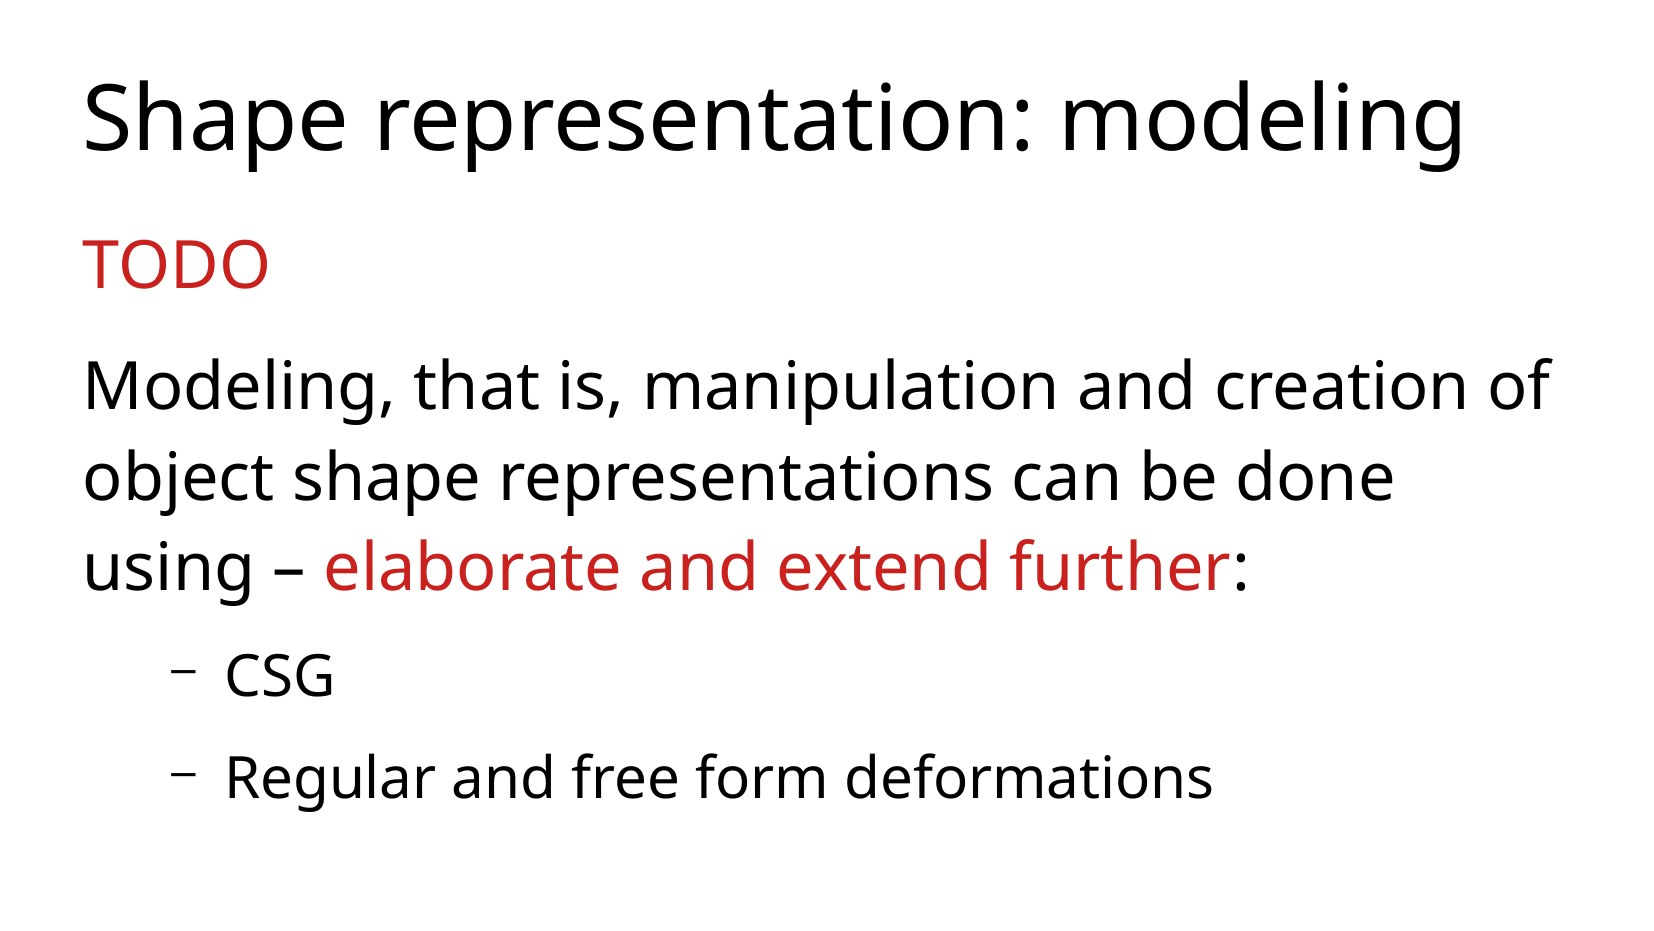

# Shape representation: modeling
TODO
Modeling, that is, manipulation and creation of object shape representations can be done using – elaborate and extend further:
CSG
Regular and free form deformations